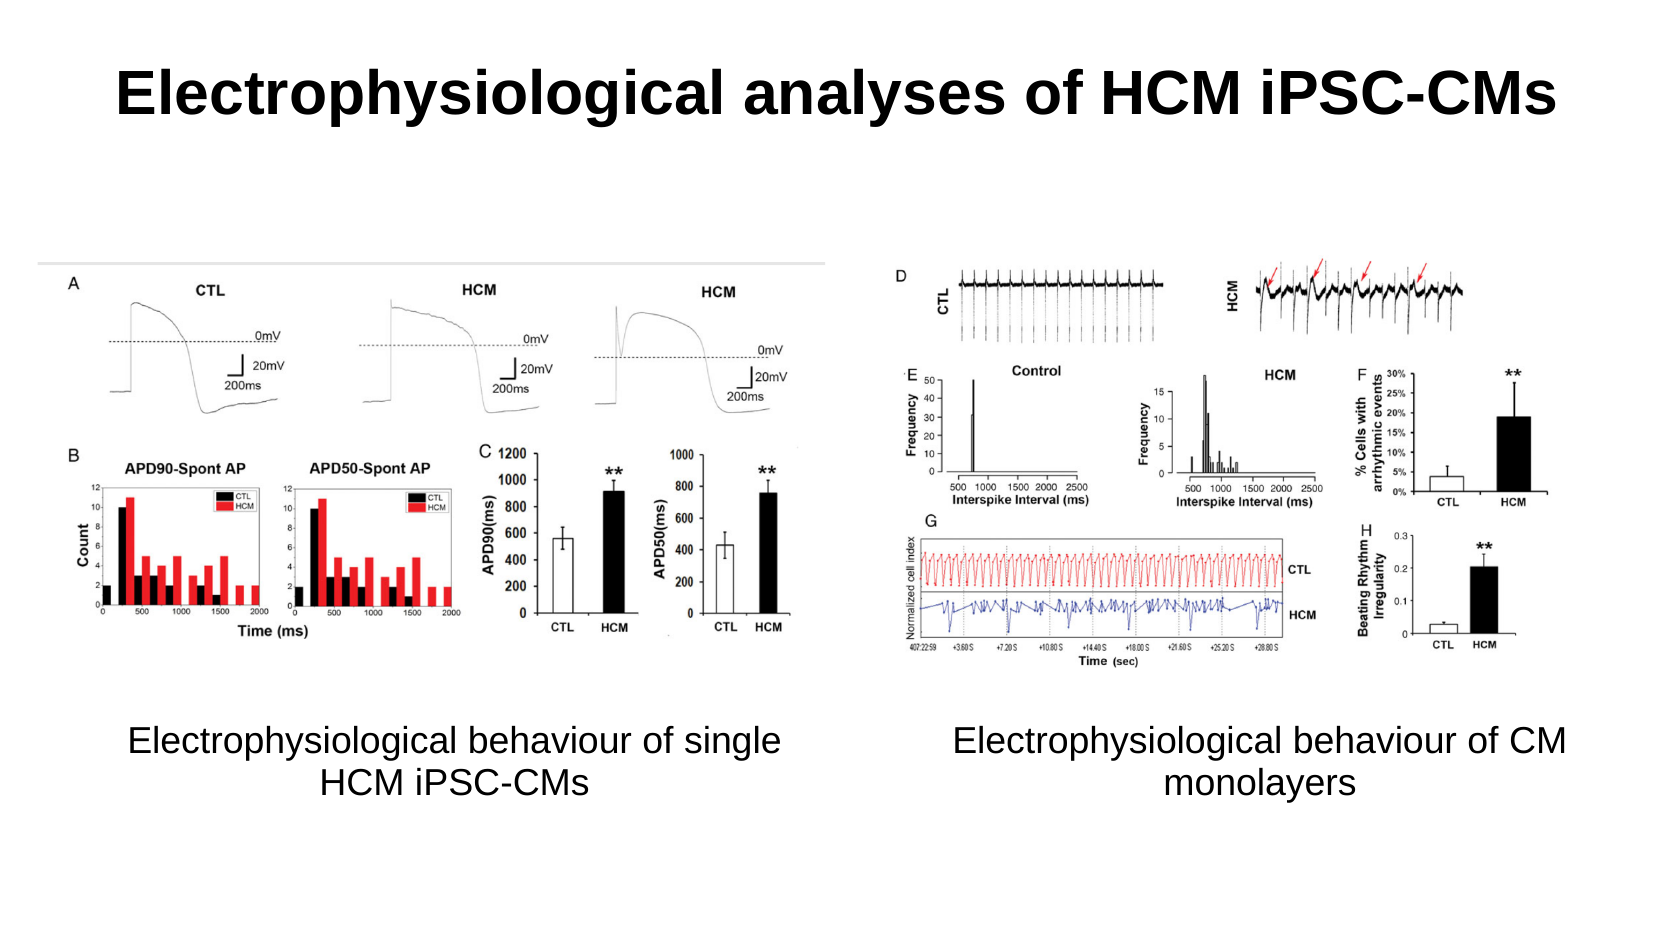

Electrophysiological analyses of HCM iPSC-CMs
Electrophysiological behaviour of single
HCM iPSC-CMs
Electrophysiological behaviour of CM
monolayers